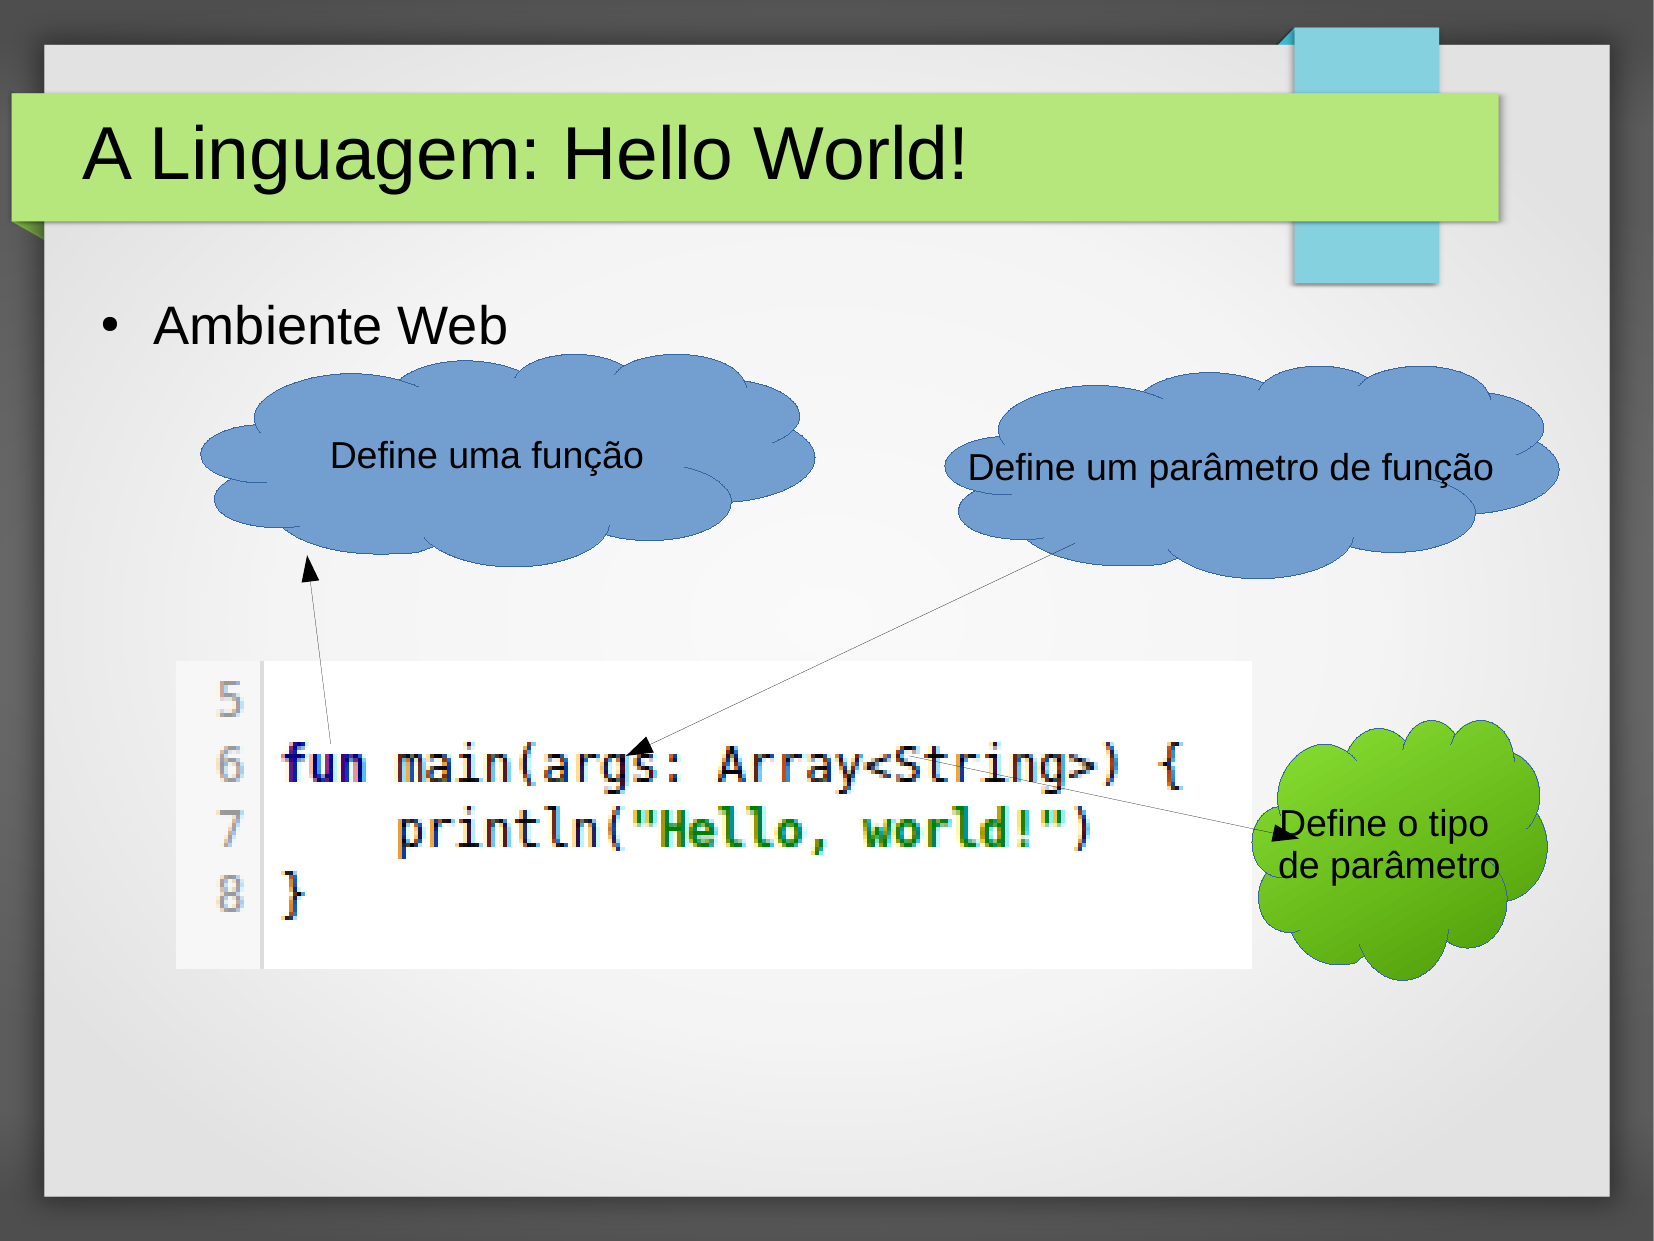

# A Linguagem: Hello World!
Ambiente Web
Define uma função
Define um parâmetro de função
Define o tipo
de parâmetro